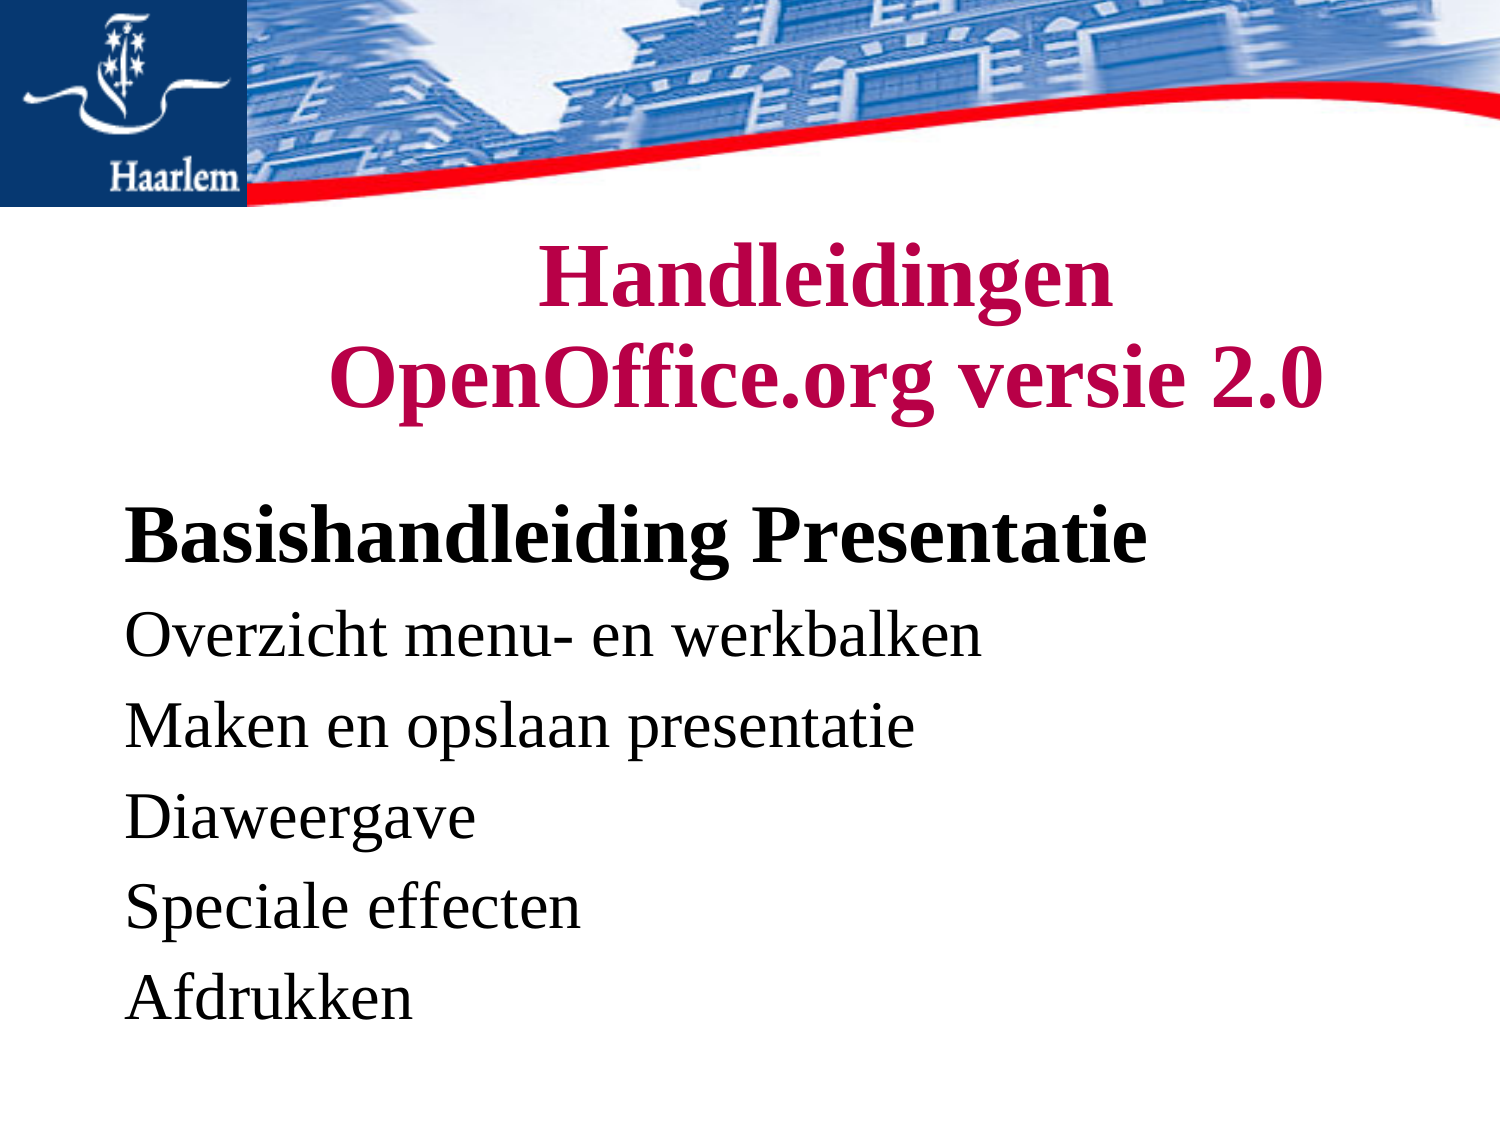

# Handleidingen OpenOffice.org versie 2.0
Basishandleiding Presentatie
Overzicht menu- en werkbalken
Maken en opslaan presentatie
Diaweergave
Speciale effecten
Afdrukken